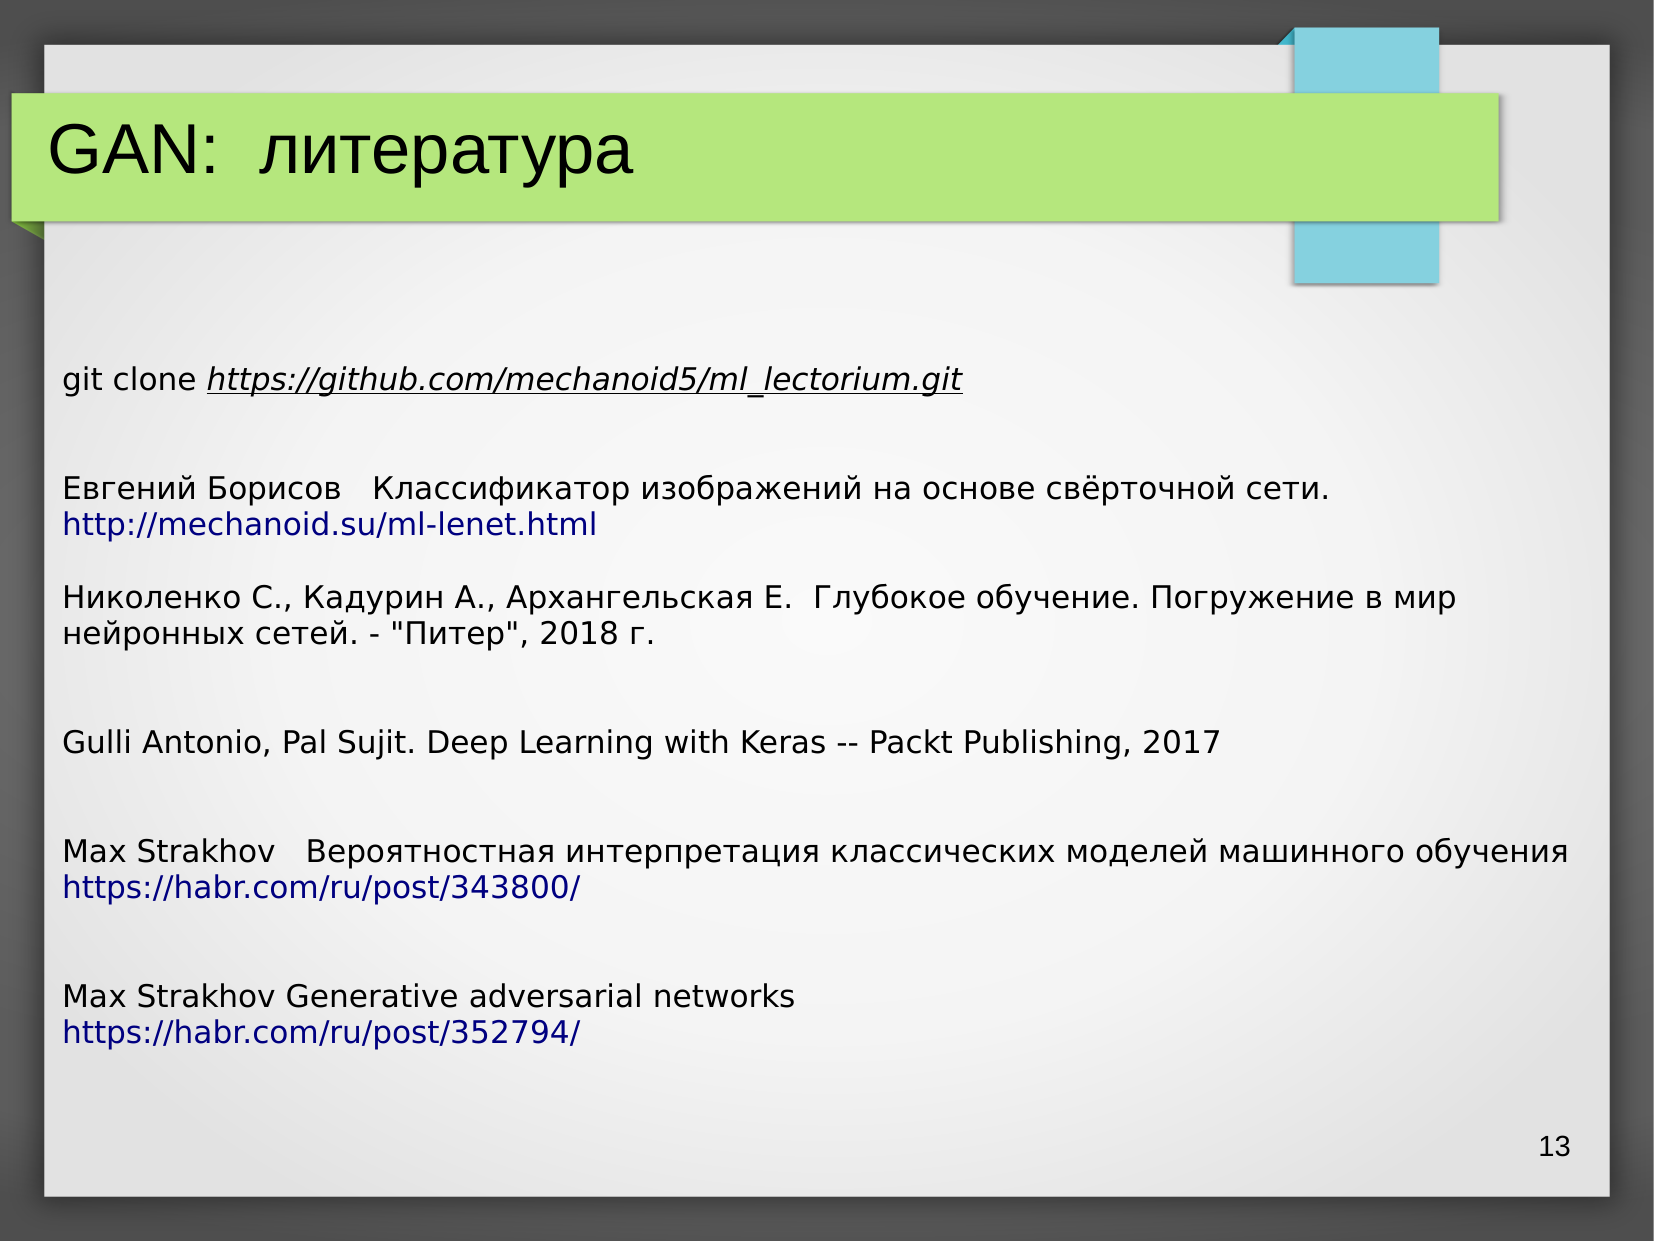

# GAN: литература
git clone https://github.com/mechanoid5/ml_lectorium.git
Евгений Борисов Классификатор изображений на основе свёрточной сети.
http://mechanoid.su/ml-lenet.html
Николенко С., Кадурин А., Архангельская Е. Глубокое обучение. Погружение в мир нейронных сетей. - "Питер", 2018 г.
Gulli Antonio, Pal Sujit. Deep Learning with Keras -- Packt Publishing, 2017
Max Strakhov Вероятностная интерпретация классических моделей машинного обучения
https://habr.com/ru/post/343800/
Max Strakhov Generative adversarial networks
https://habr.com/ru/post/352794/
13